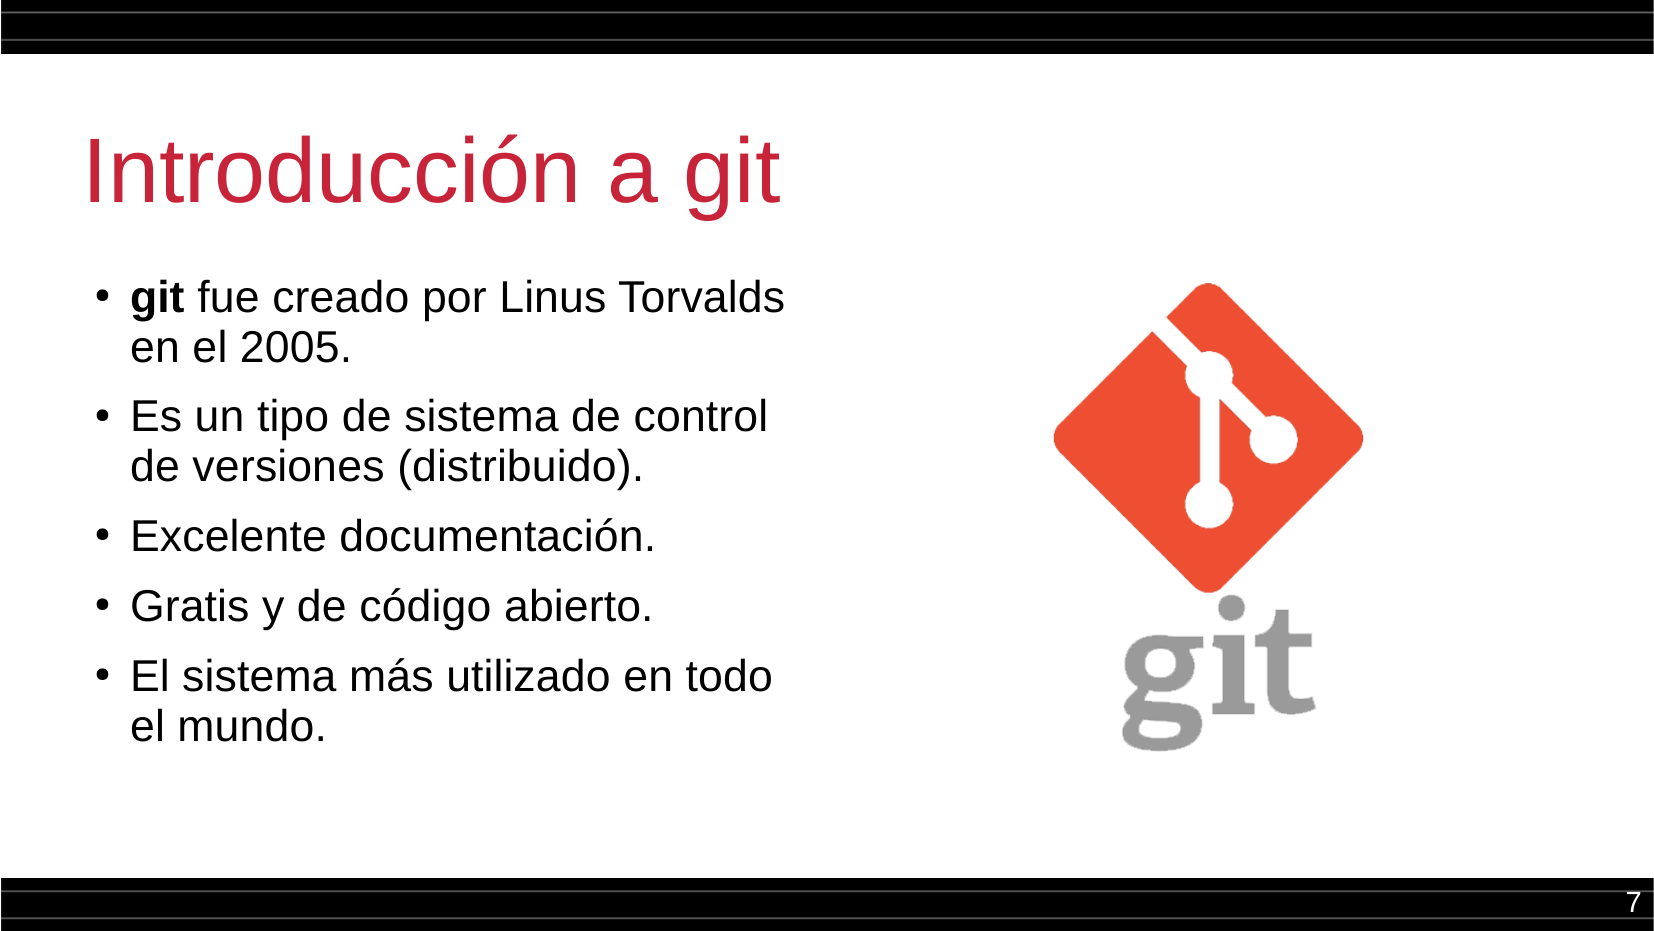

# Introducción a git
git fue creado por Linus Torvalds en el 2005.
Es un tipo de sistema de control de versiones (distribuido).
Excelente documentación.
Gratis y de código abierto.
El sistema más utilizado en todo el mundo.